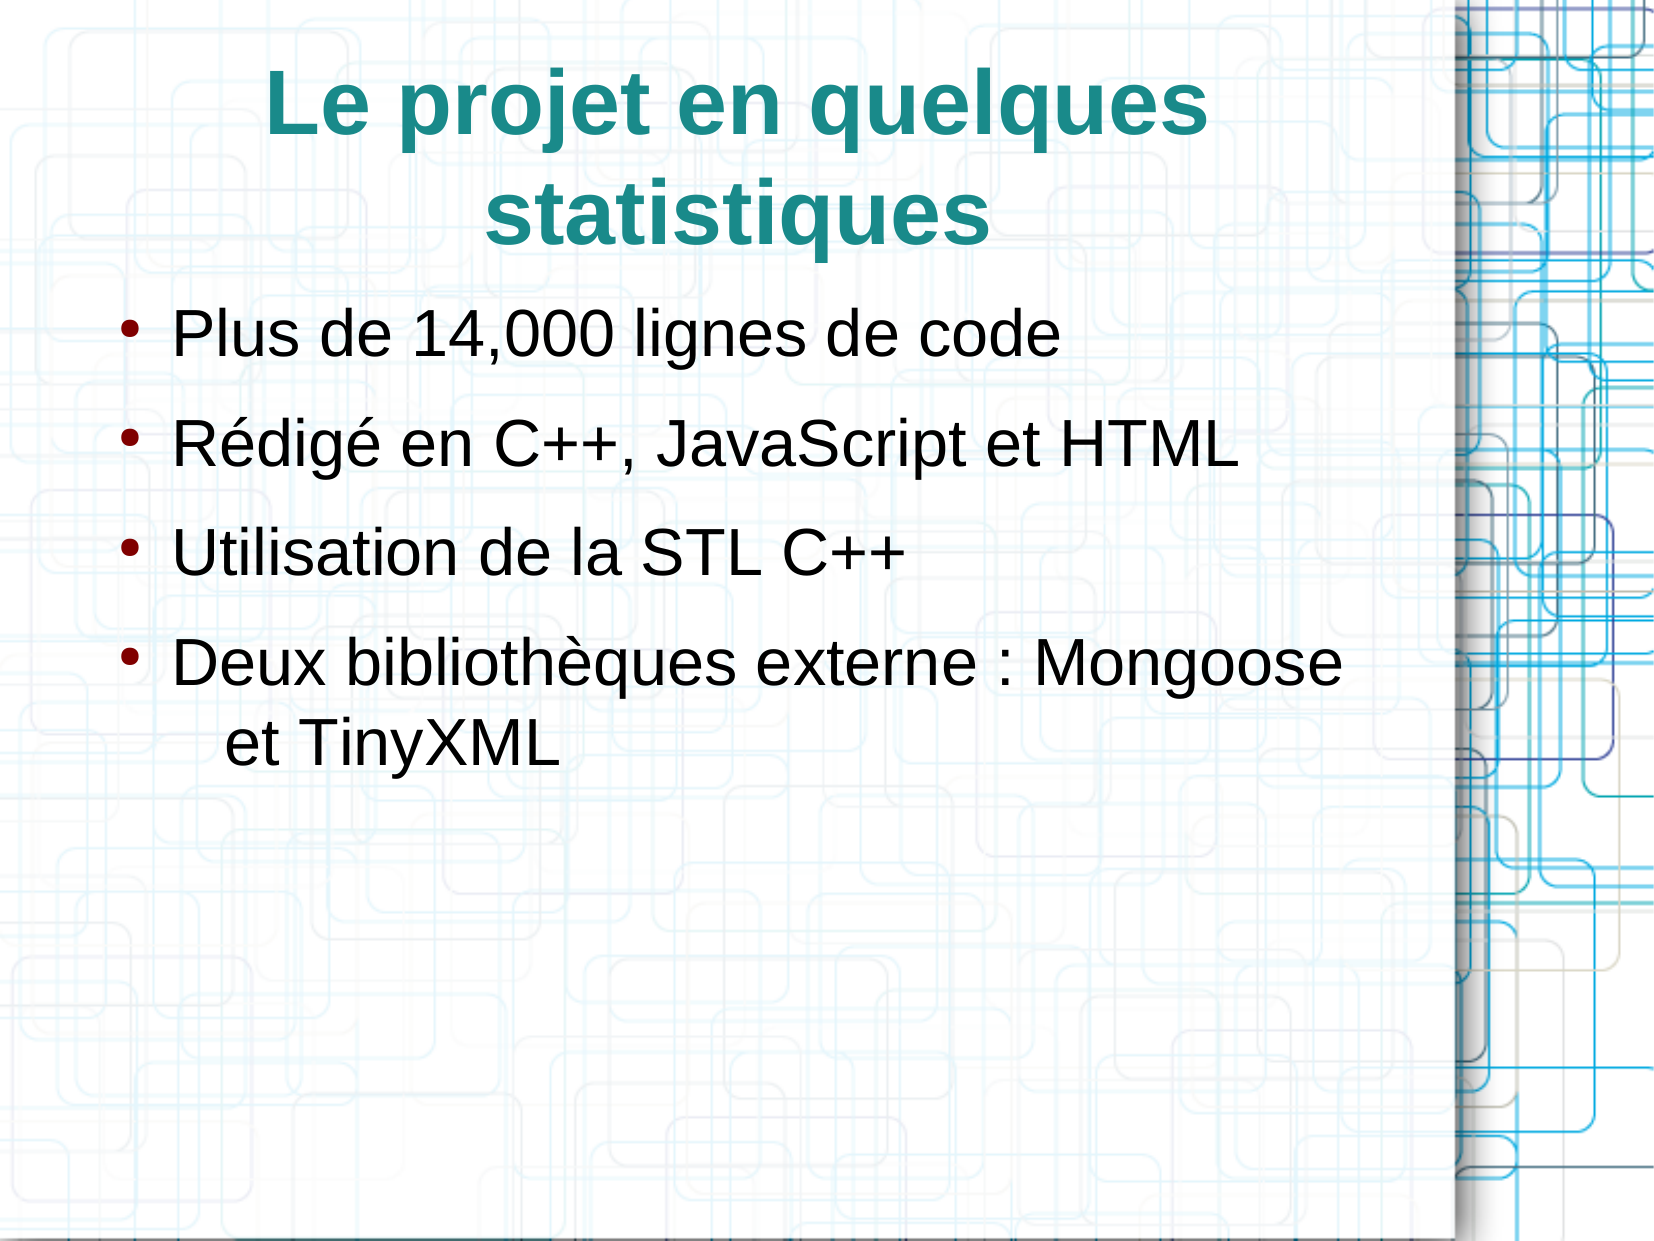

# Le projet en quelques statistiques
Plus de 14,000 lignes de code
Rédigé en C++, JavaScript et HTML
Utilisation de la STL C++
Deux bibliothèques externe : Mongoose et TinyXML